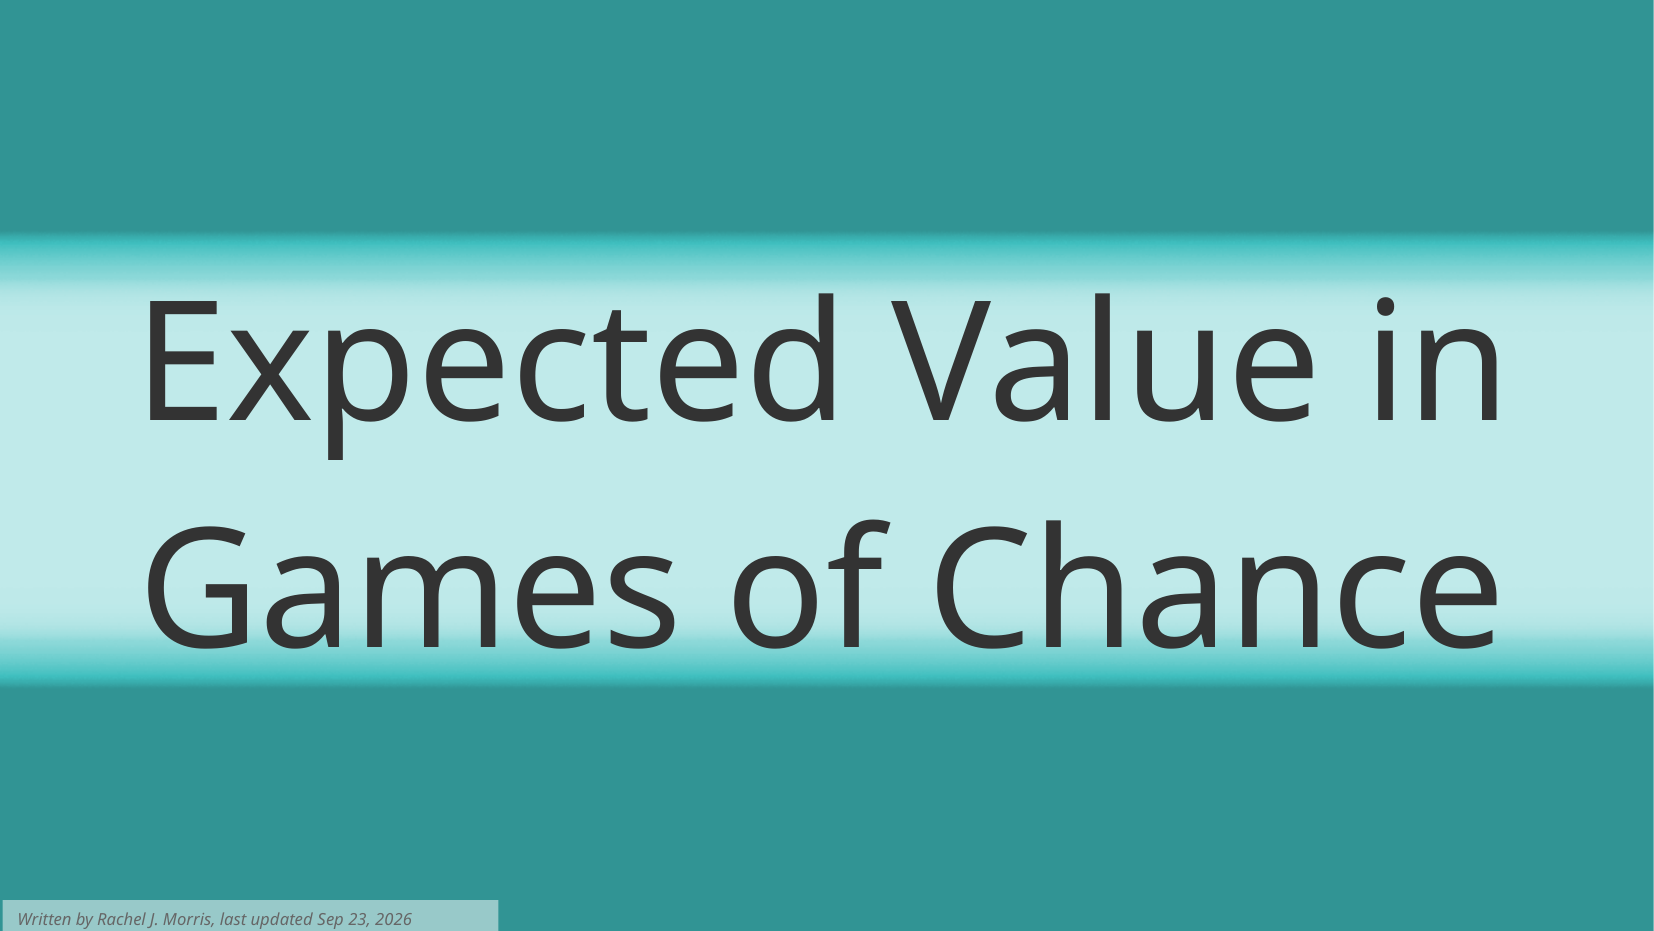

# Expected Value in Games of Chance
Written by Rachel J. Morris, last updated